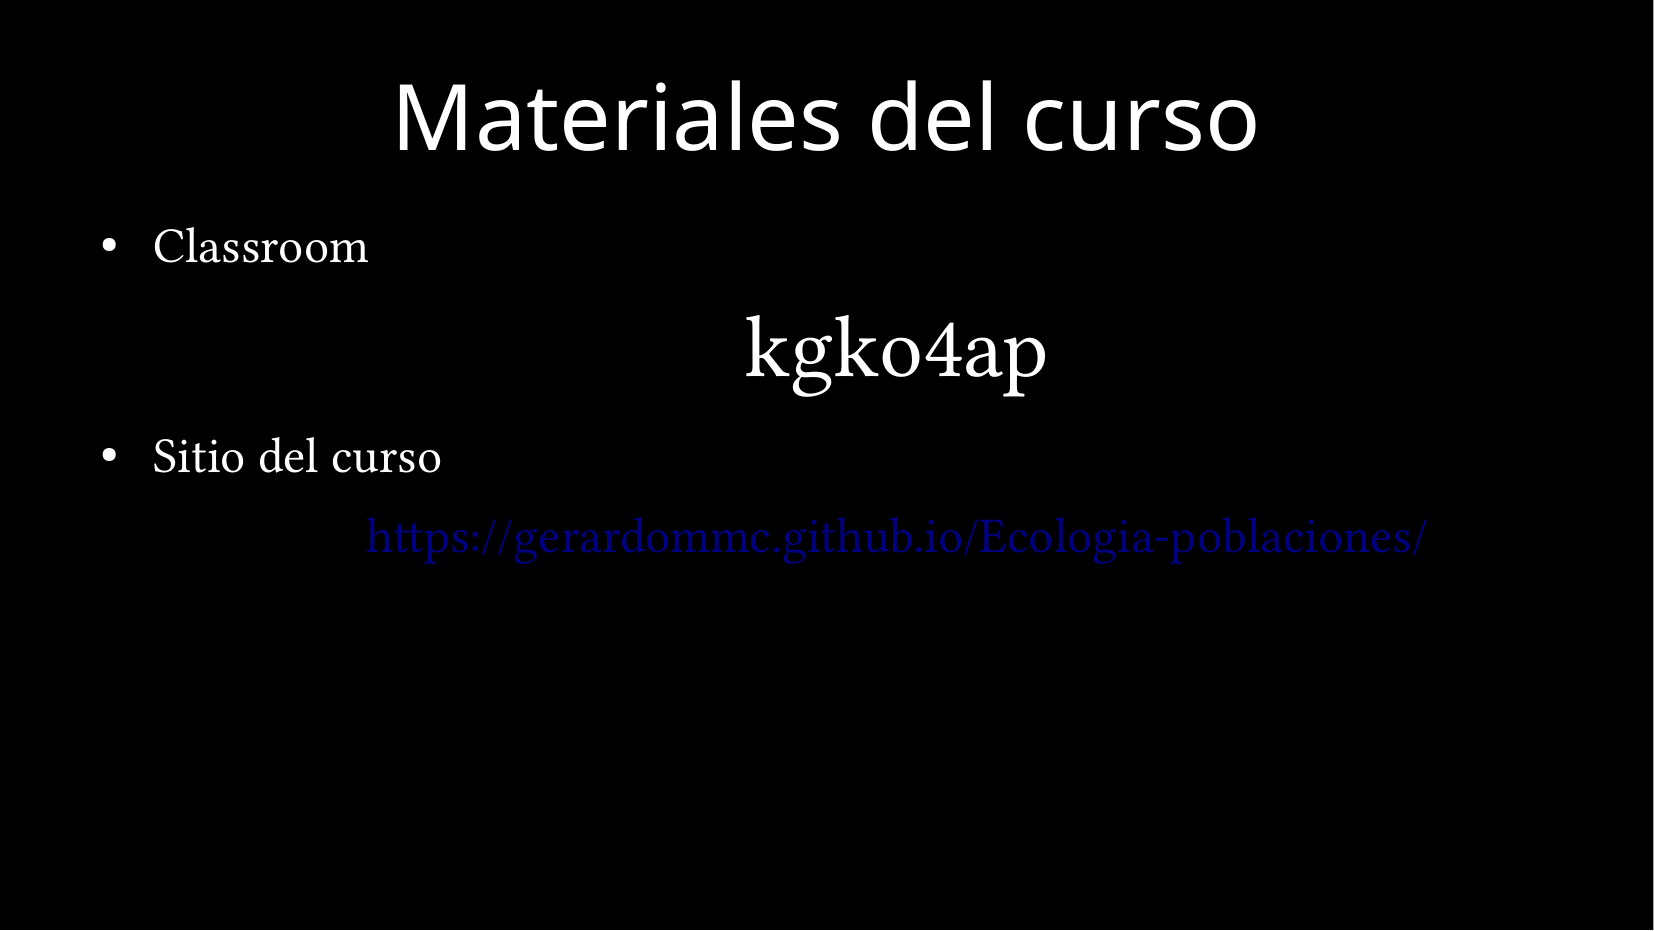

# Materiales del curso
Classroom
kgko4ap
Sitio del curso
https://gerardommc.github.io/Ecologia-poblaciones/